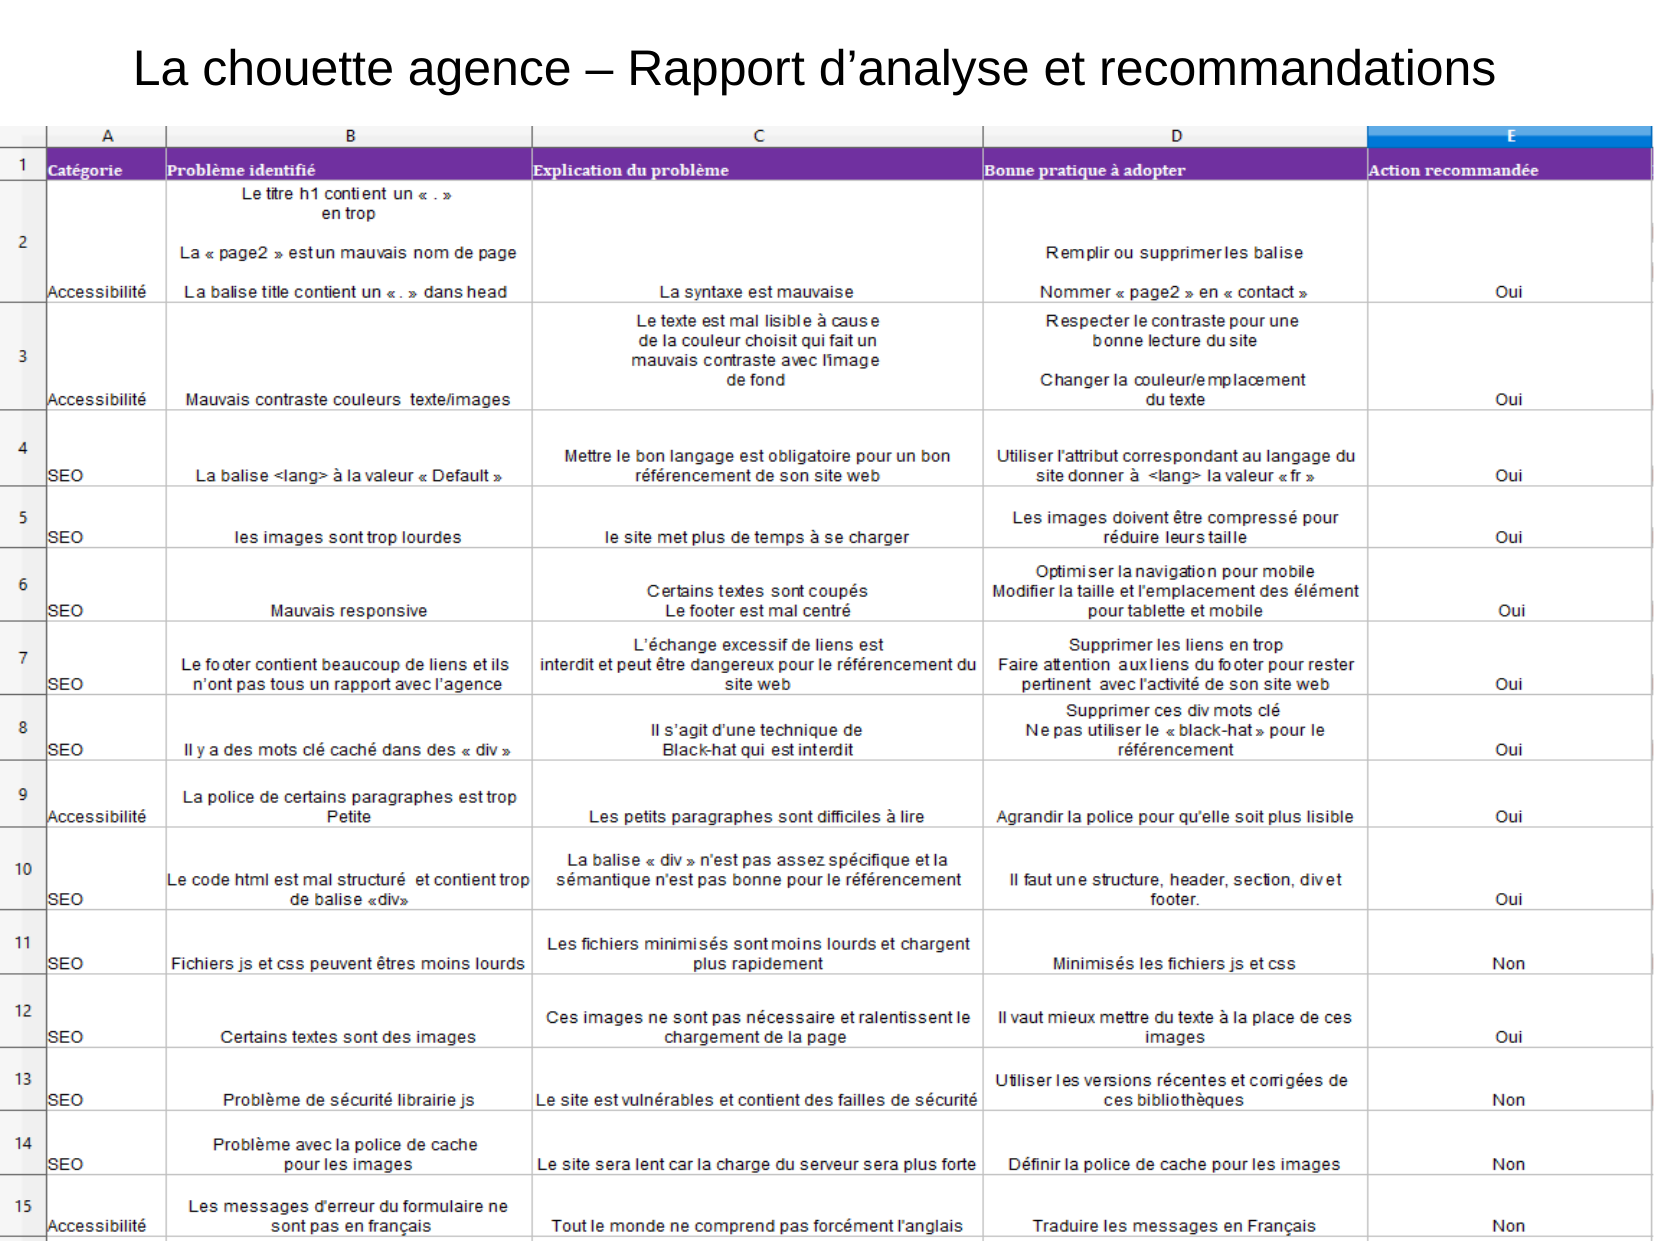

# La chouette agence – Rapport d’analyse et recommandations